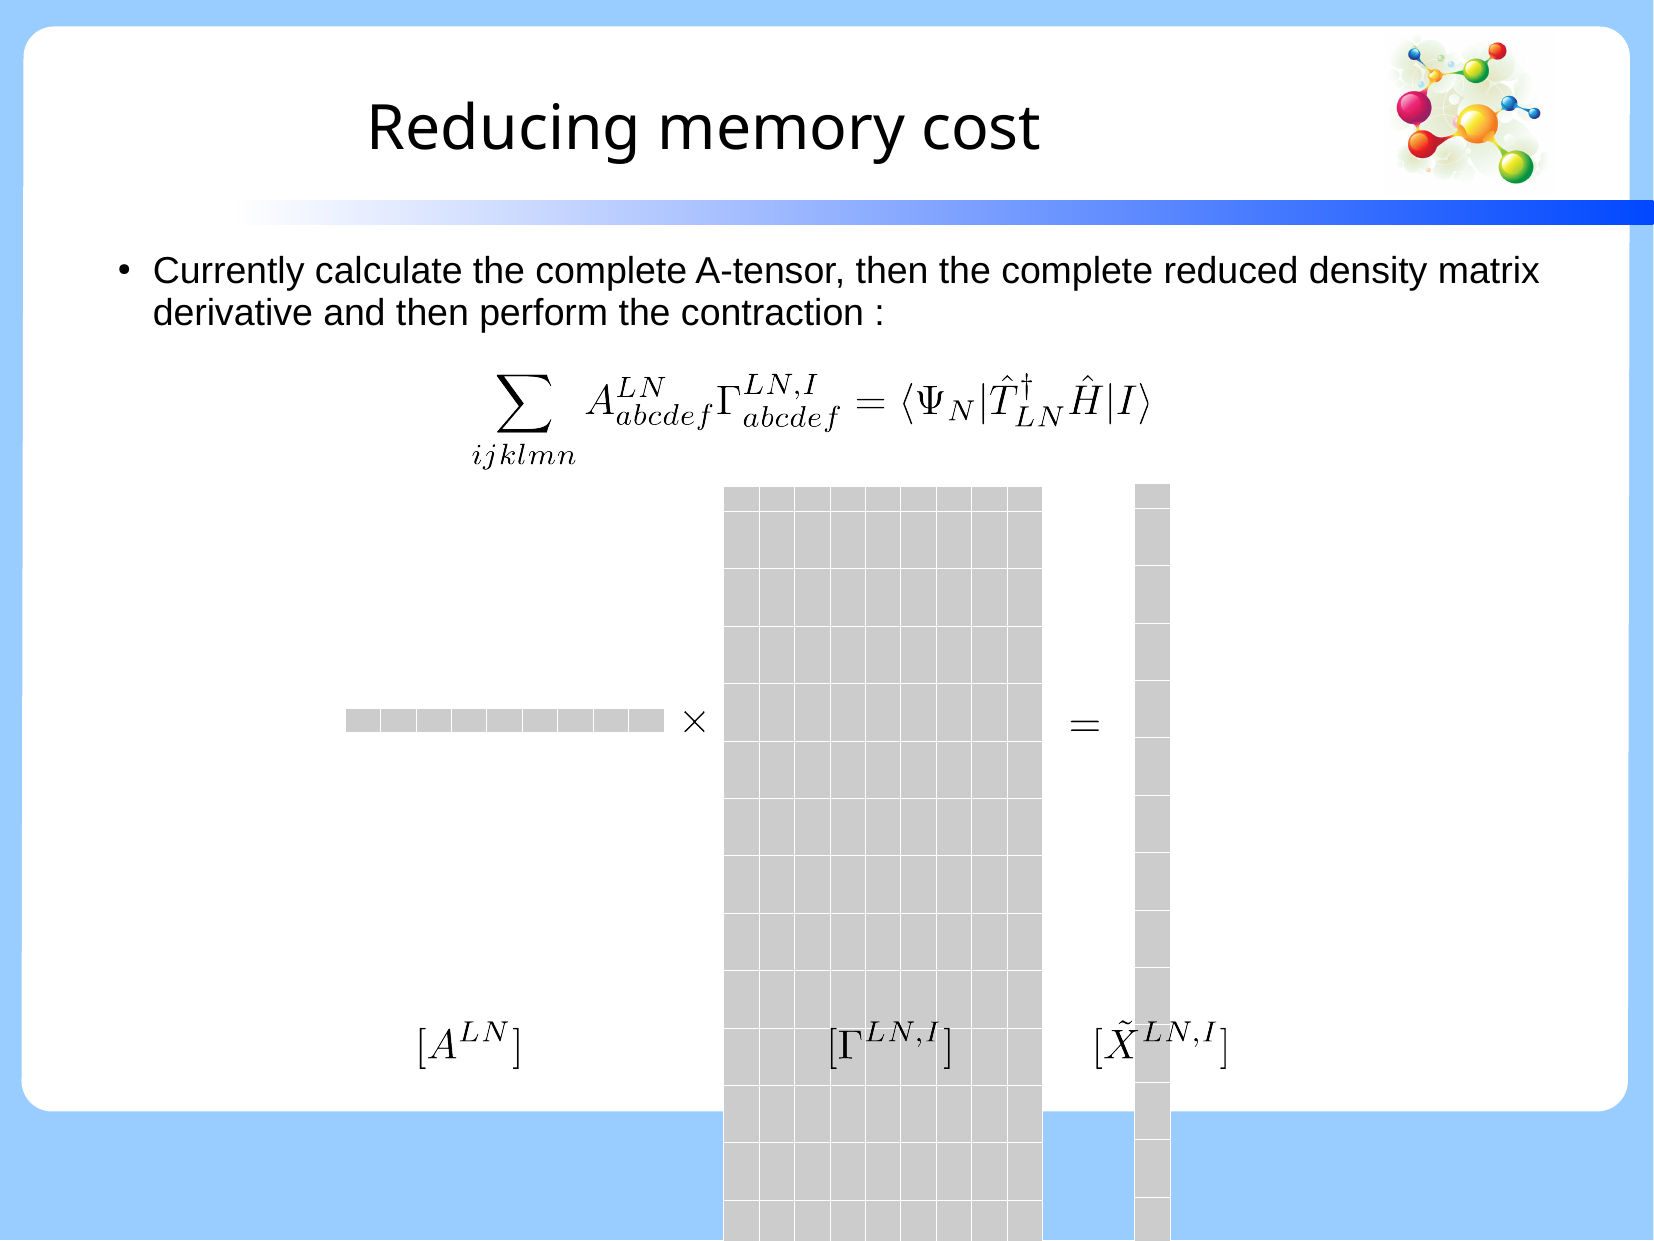

# Reducing memory cost
Currently calculate the complete A-tensor, then the complete reduced density matrix derivative and then perform the contraction :
| |
| --- |
| |
| |
| |
| |
| |
| |
| |
| |
| |
| |
| |
| |
| |
| |
| |
| |
| |
| |
| |
| | | | | | | | | |
| --- | --- | --- | --- | --- | --- | --- | --- | --- |
| | | | | | | | | |
| | | | | | | | | |
| | | | | | | | | |
| | | | | | | | | |
| | | | | | | | | |
| | | | | | | | | |
| | | | | | | | | |
| | | | | | | | | |
| | | | | | | | | |
| | | | | | | | | |
| | | | | | | | | |
| | | | | | | | | |
| | | | | | | | | |
| | | | | | | | | |
| | | | | | | | | |
| | | | | | | | | |
| | | | | | | | | |
| | | | | | | | | |
| | | | | | | | | |
| | | | | | | | | |
| --- | --- | --- | --- | --- | --- | --- | --- | --- |